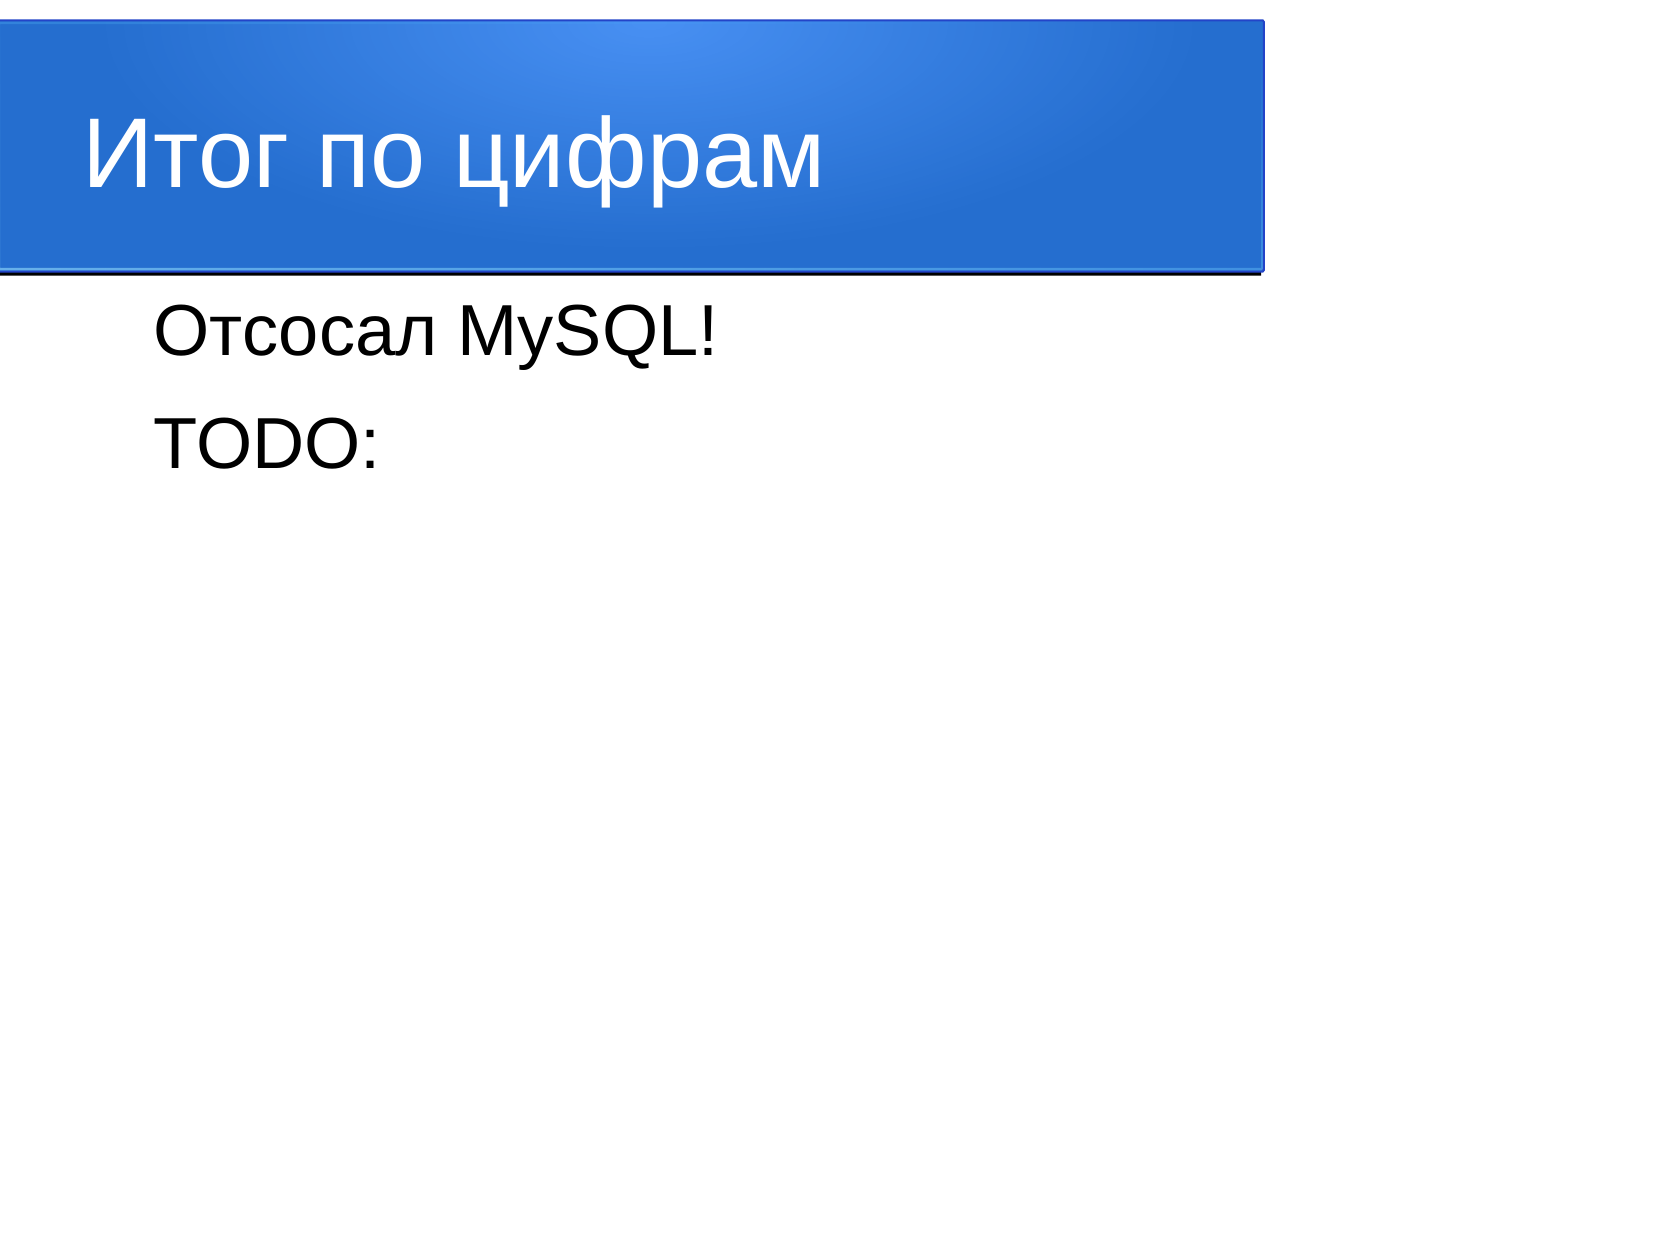

# Итог по цифрам
Отсосал MySQL!
TODO: